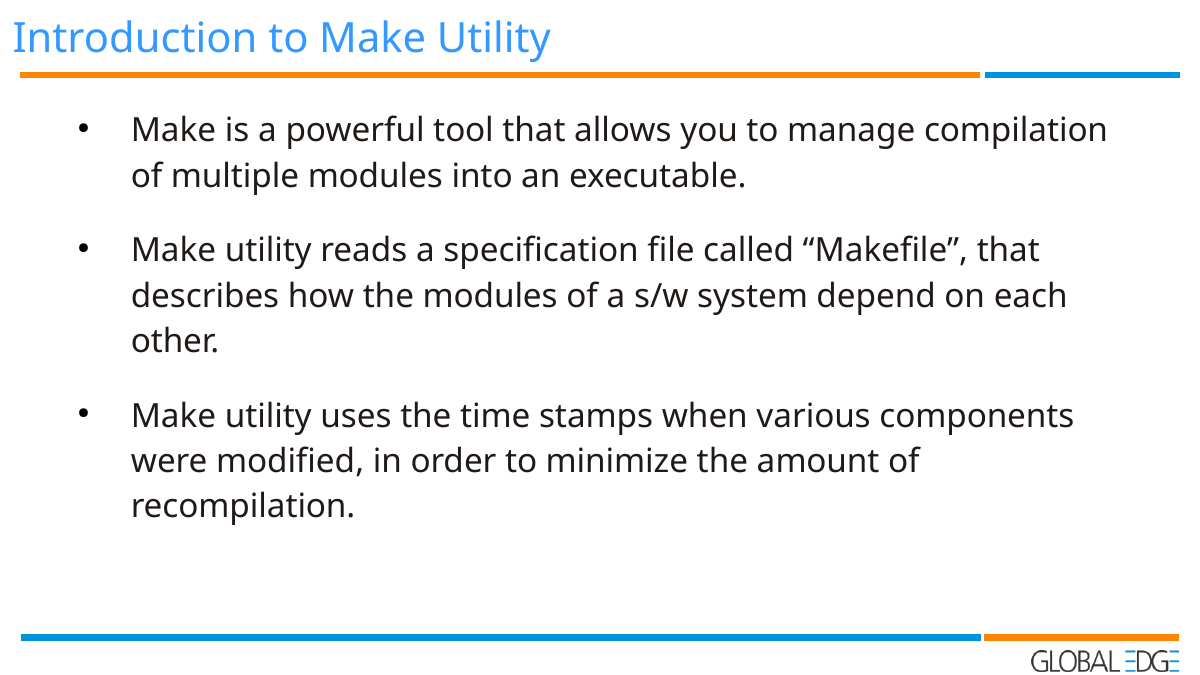

# Introduction to Make Utility
Make is a powerful tool that allows you to manage compilation of multiple modules into an executable.
Make utility reads a specification file called “Makefile”, that describes how the modules of a s/w system depend on each other.
Make utility uses the time stamps when various components were modified, in order to minimize the amount of recompilation.